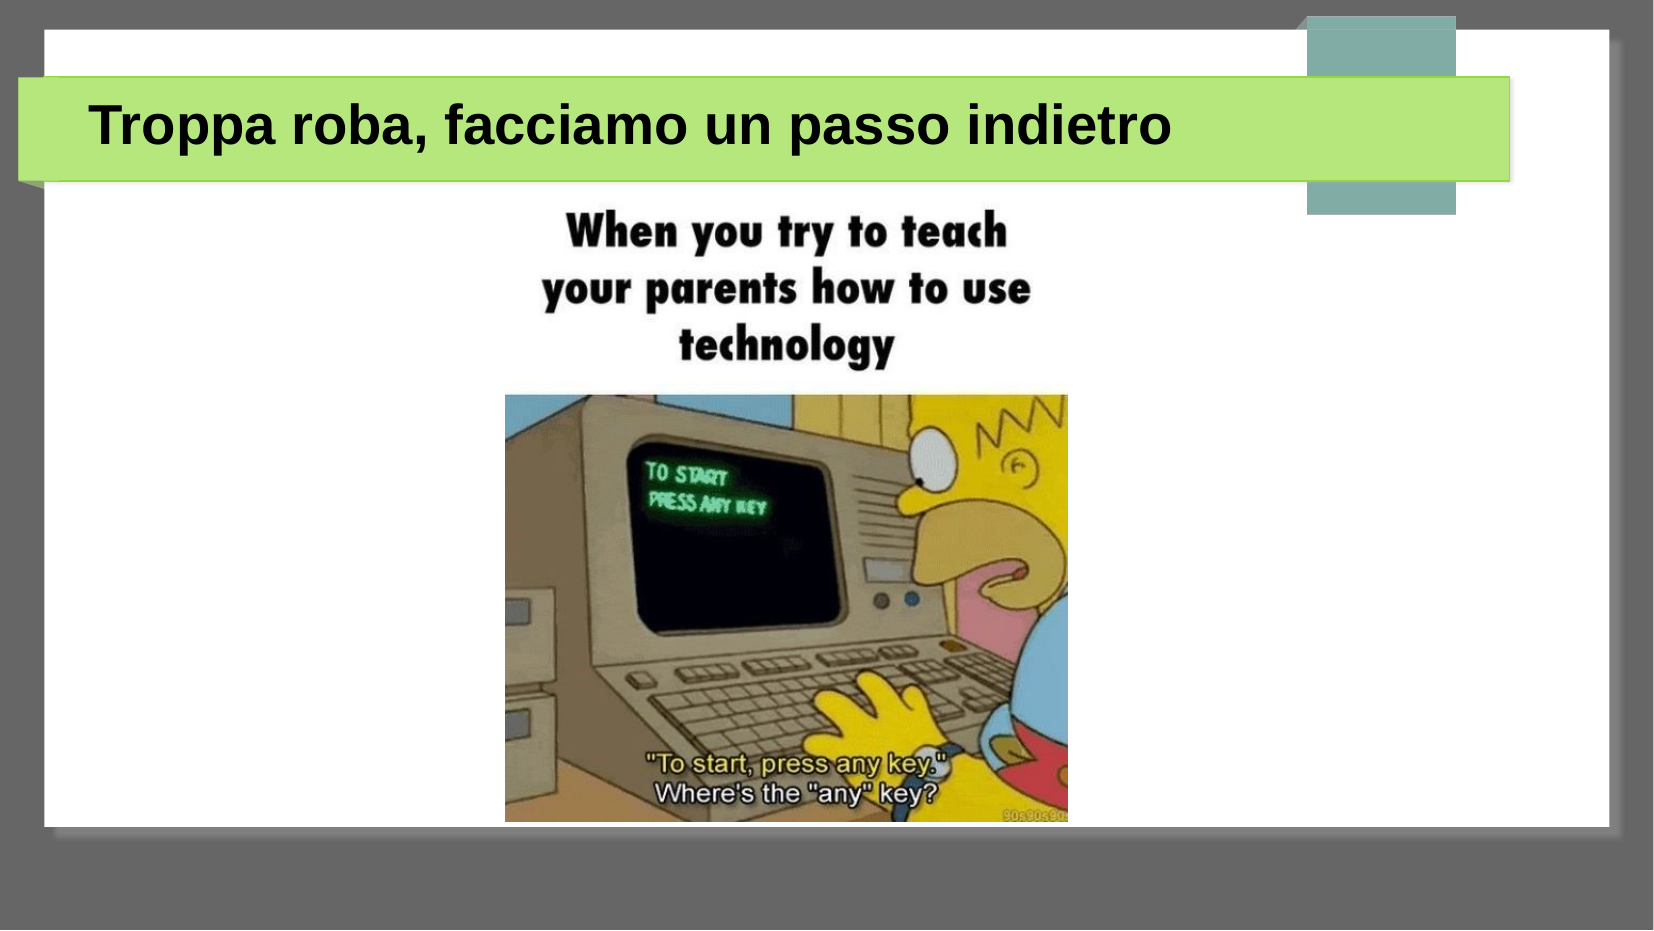

# Troppa roba, facciamo un passo indietro